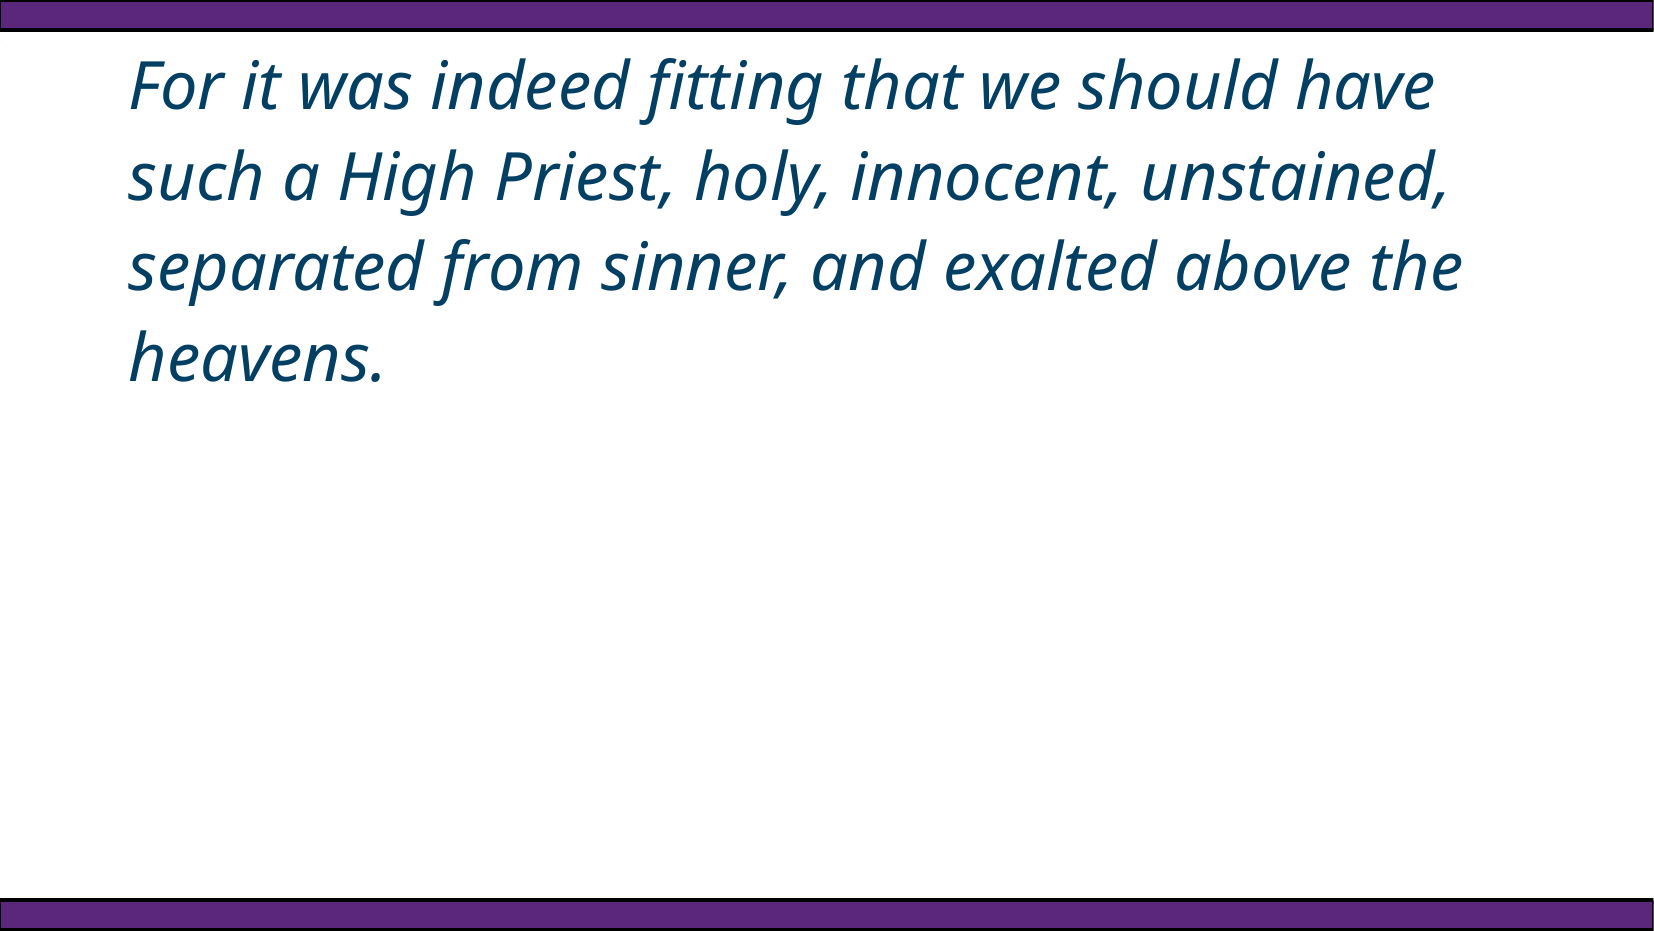

For it was indeed fitting that we should have
 such a High Priest, holy, innocent, unstained,
 separated from sinner, and exalted above the
 heavens.